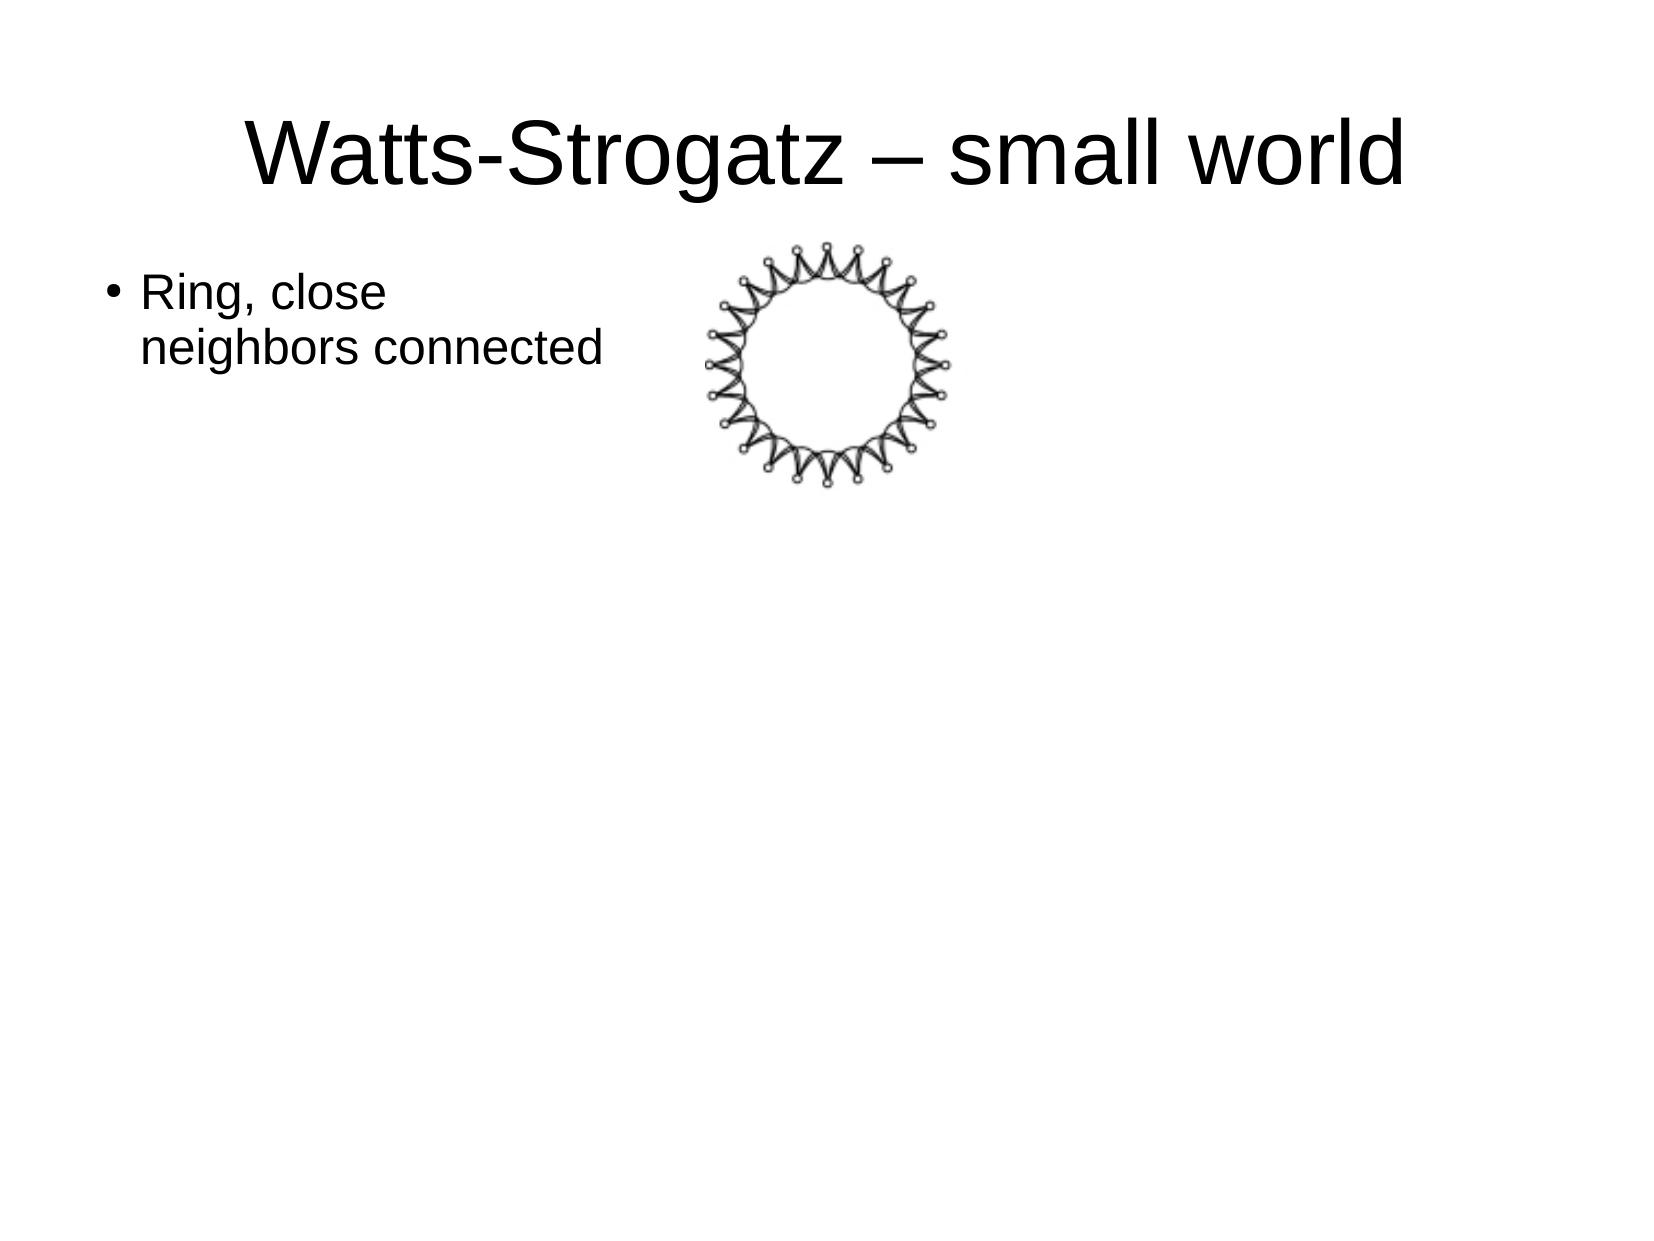

# Watts-Strogatz – small world
Ring, close neighbors connected